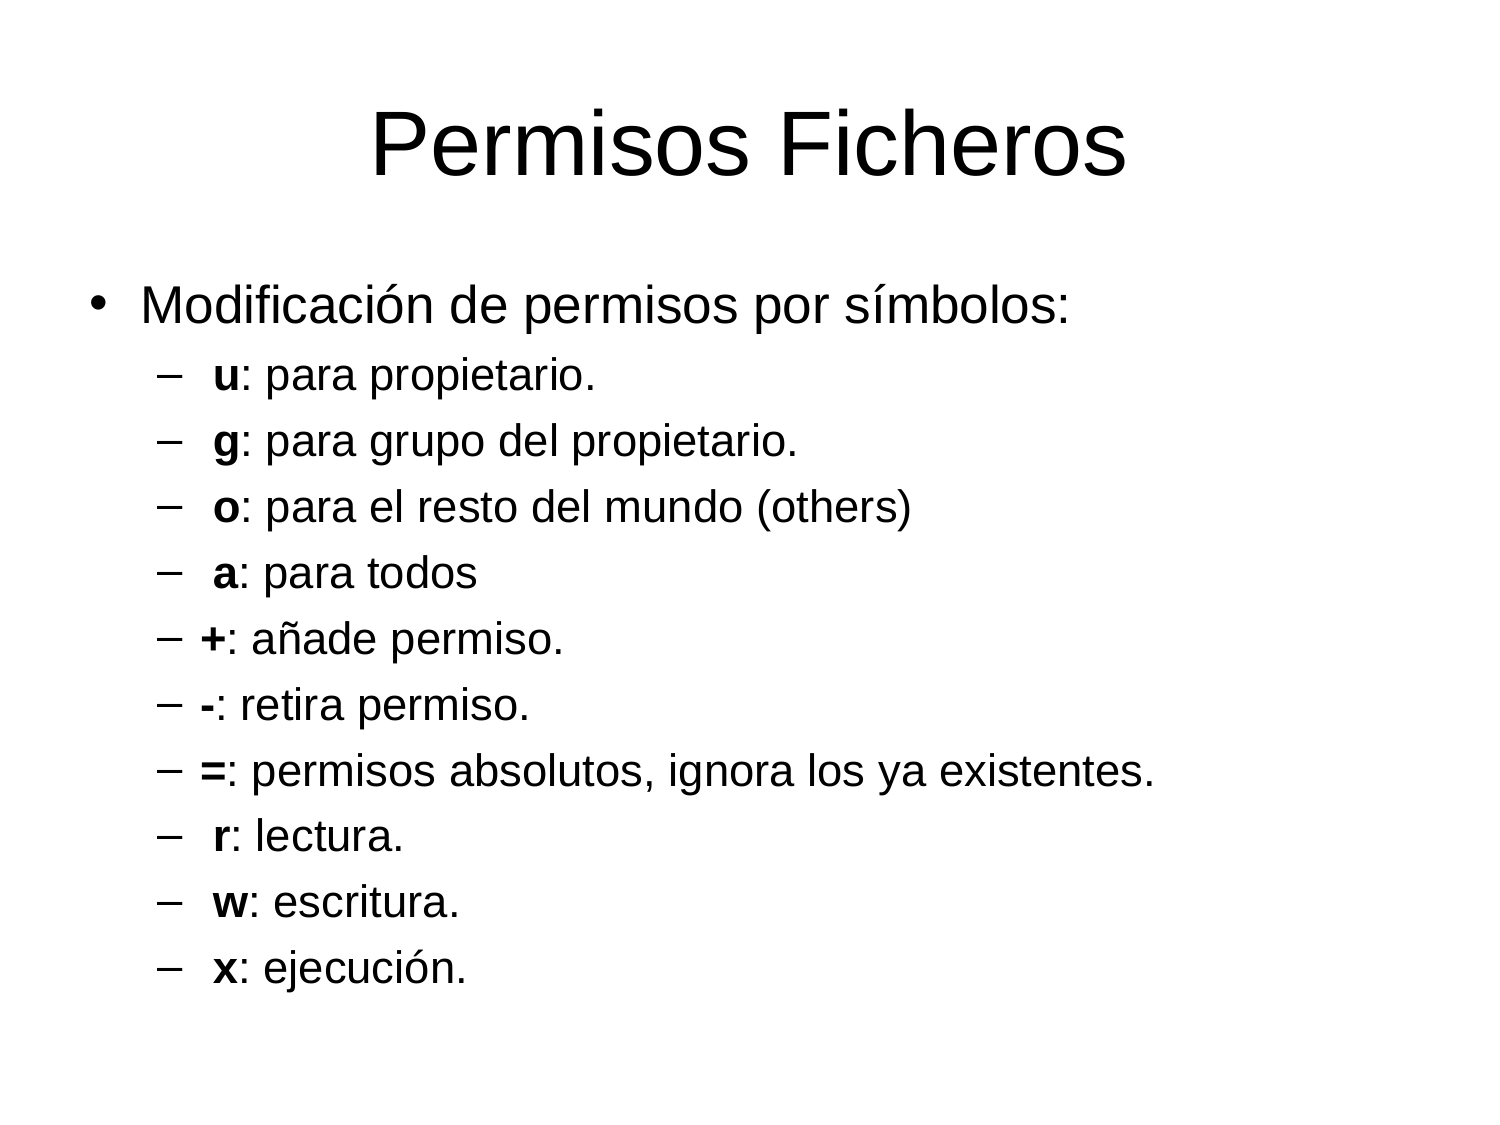

# Permisos Ficheros
Modificación de permisos por símbolos:
 u: para propietario.
 g: para grupo del propietario.
 o: para el resto del mundo (others)
 a: para todos
+: añade permiso.
-: retira permiso.
=: permisos absolutos, ignora los ya existentes.
 r: lectura.
 w: escritura.
 x: ejecución.